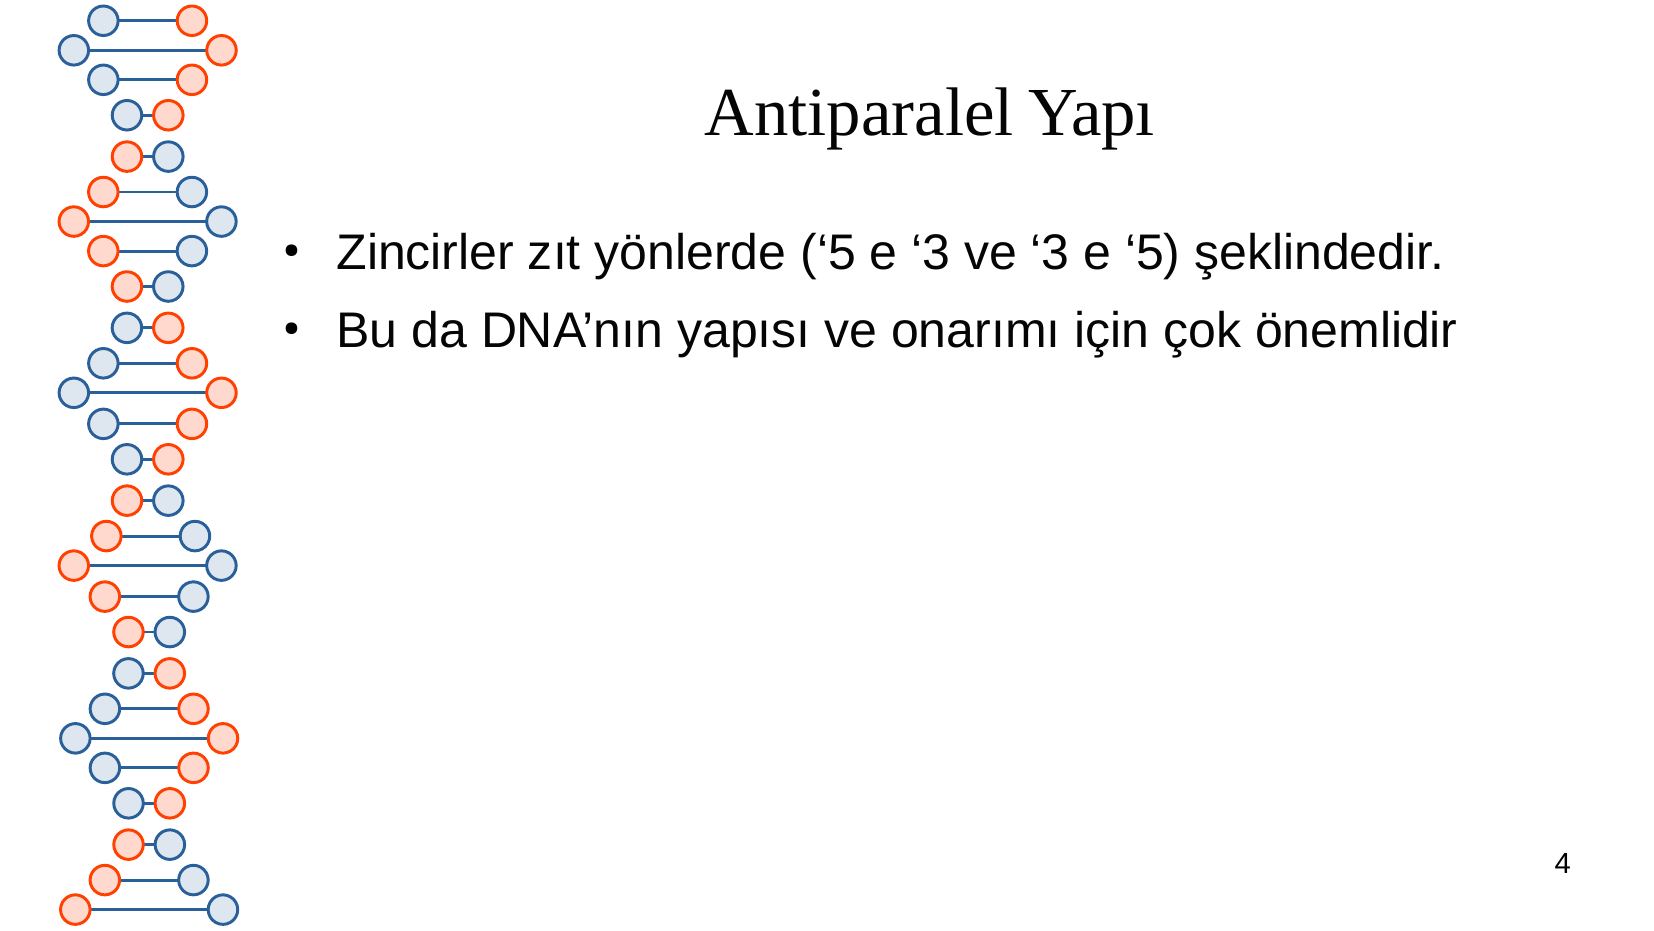

# Antiparalel Yapı
Zincirler zıt yönlerde (‘5 e ‘3 ve ‘3 e ‘5) şeklindedir.
Bu da DNA’nın yapısı ve onarımı için çok önemlidir
4